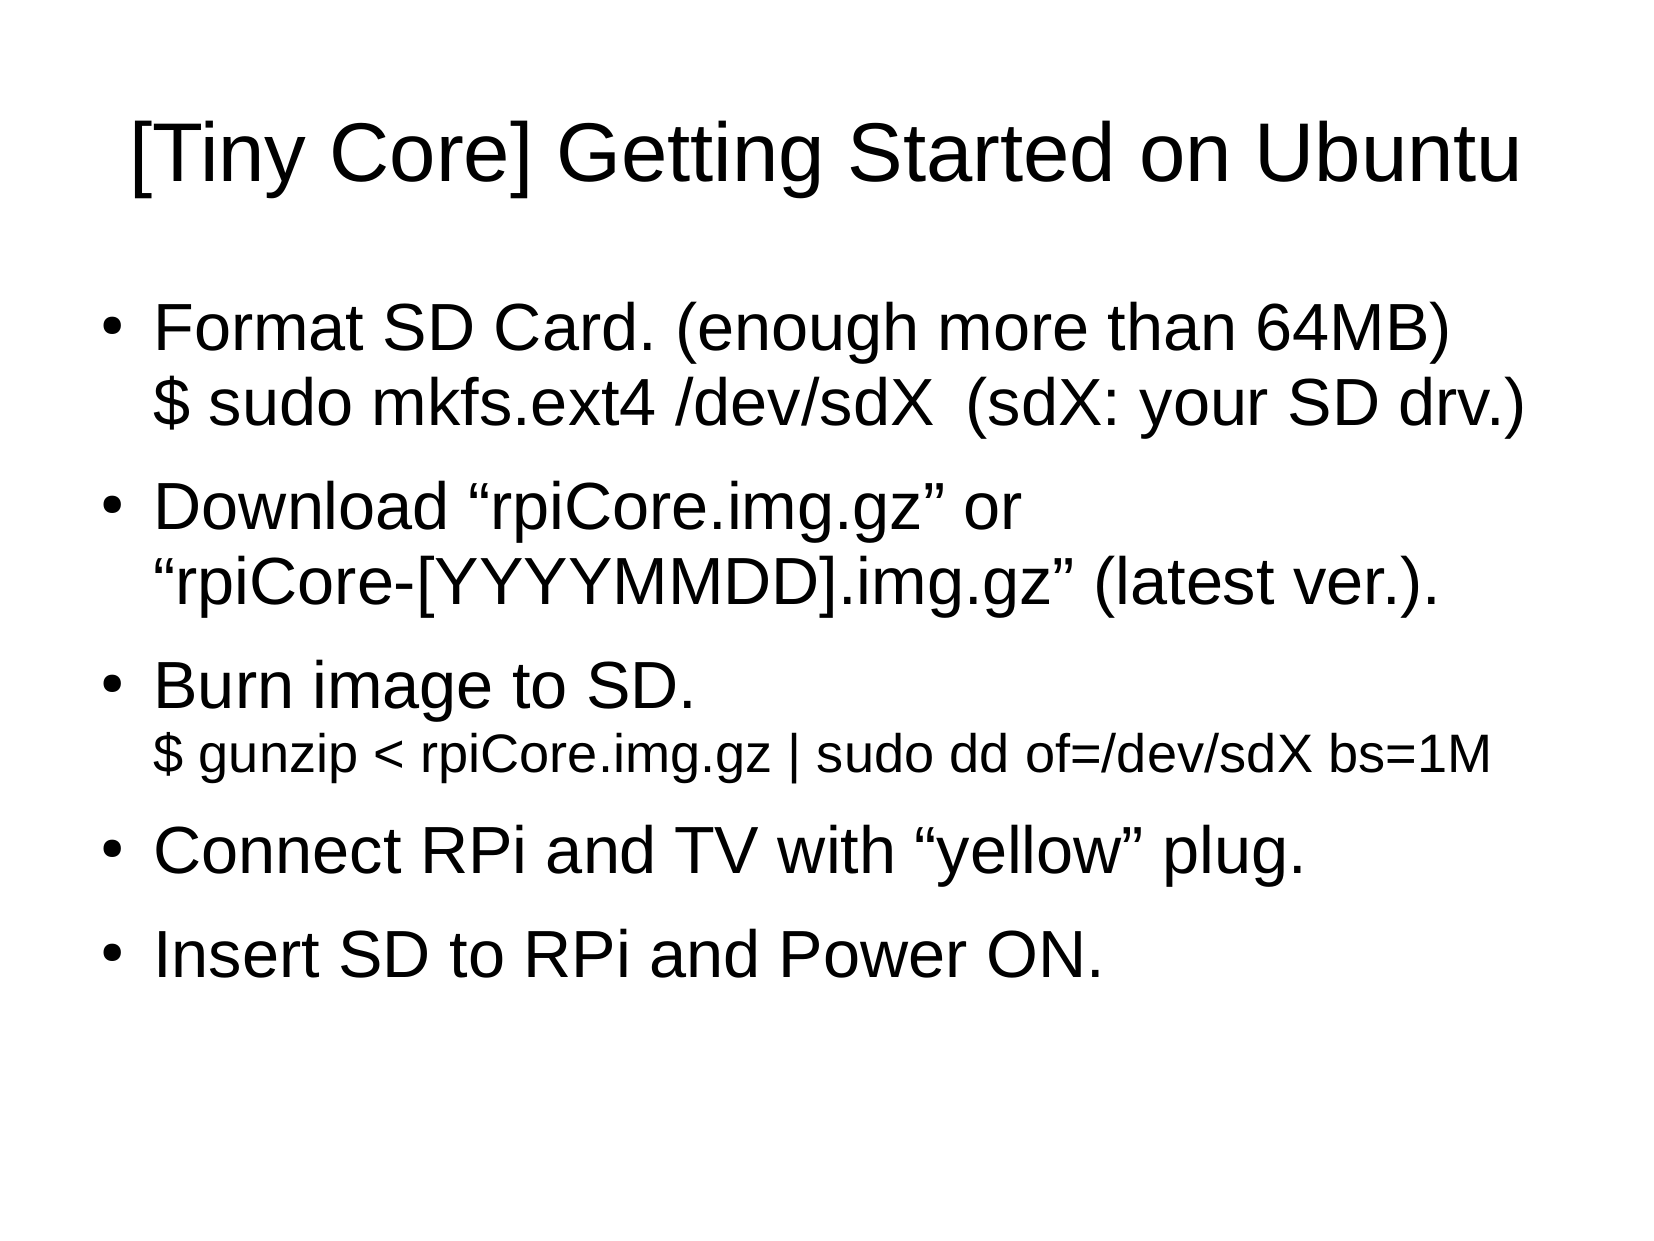

# [Tiny Core] Getting Started on Ubuntu
Format SD Card. (enough more than 64MB)
$ sudo mkfs.ext4 /dev/sdX	(sdX: your SD drv.)
Download “rpiCore.img.gz” or
“rpiCore-[YYYYMMDD].img.gz” (latest ver.).
Burn image to SD.
$ gunzip < rpiCore.img.gz | sudo dd of=/dev/sdX bs=1M
Connect RPi and TV with “yellow” plug.
Insert SD to RPi and Power ON.